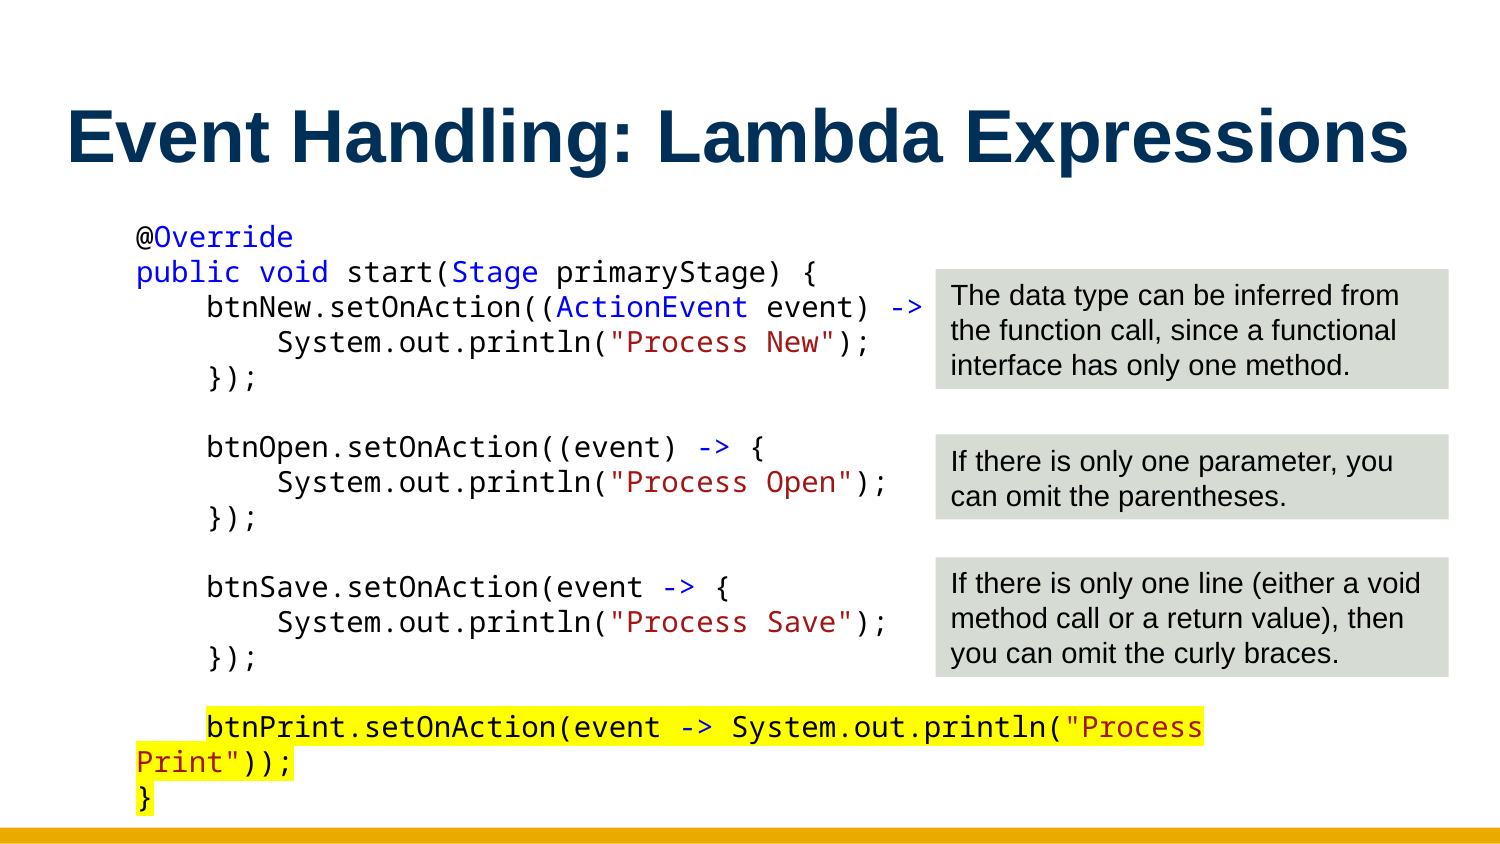

# Event Handling: Lambda Expressions
@Override
public void start(Stage primaryStage) {
    btnNew.setOnAction((ActionEvent event) -> {
        System.out.println("Process New");
    });
    btnOpen.setOnAction((event) -> {
        System.out.println("Process Open");
    });
    btnSave.setOnAction(event -> {
        System.out.println("Process Save");
    });
    btnPrint.setOnAction(event -> System.out.println("Process Print"));
}
The data type can be inferred from the function call, since a functional interface has only one method.
If there is only one parameter, you can omit the parentheses.
If there is only one line (either a void method call or a return value), then you can omit the curly braces.